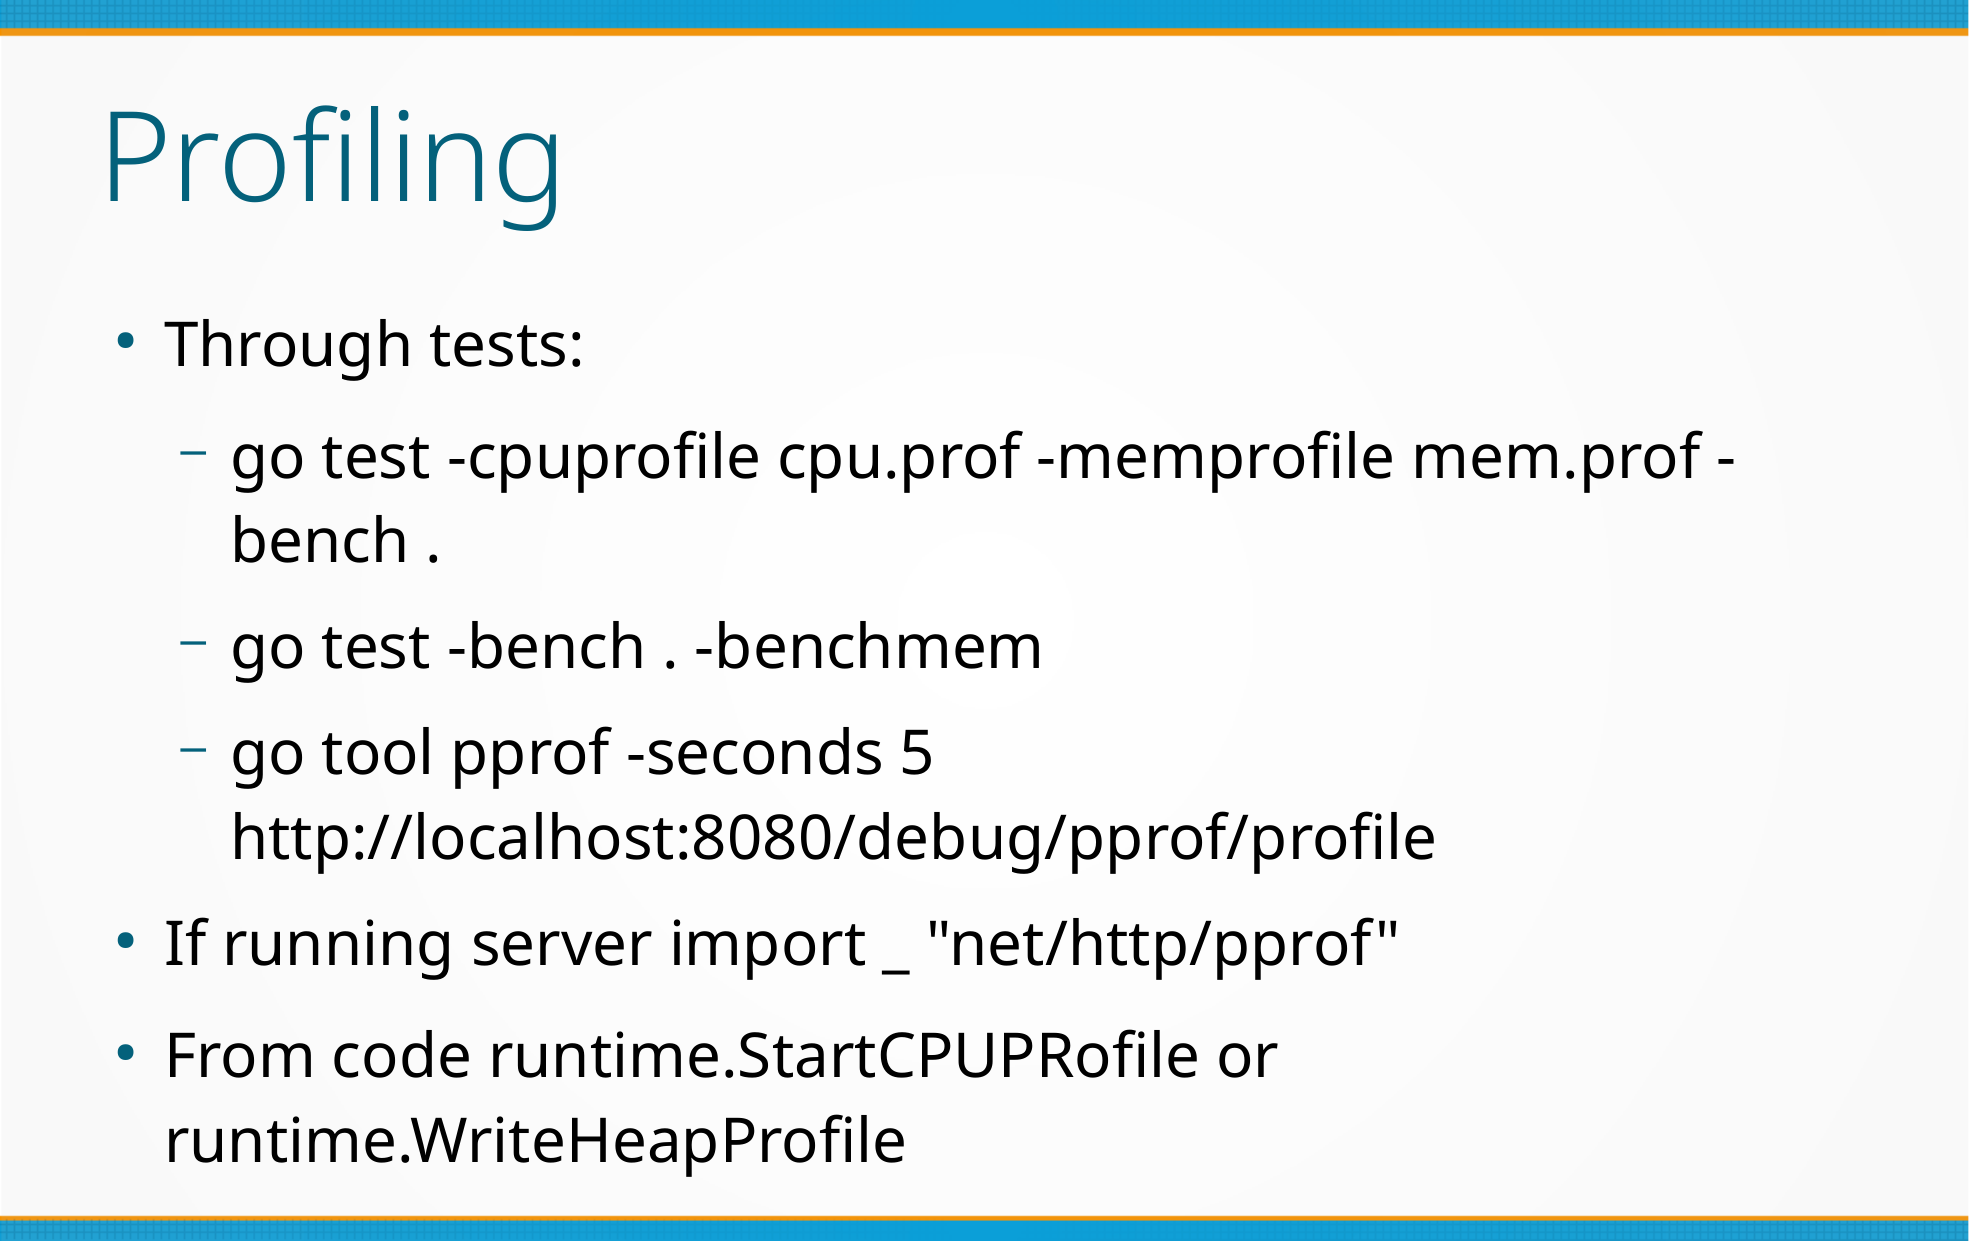

# Profiling
Through tests:
go test -cpuprofile cpu.prof -memprofile mem.prof -bench .
go test -bench . -benchmem
go tool pprof -seconds 5 http://localhost:8080/debug/pprof/profile
If running server import _ "net/http/pprof"
From code runtime.StartCPUPRofile or runtime.WriteHeapProfile